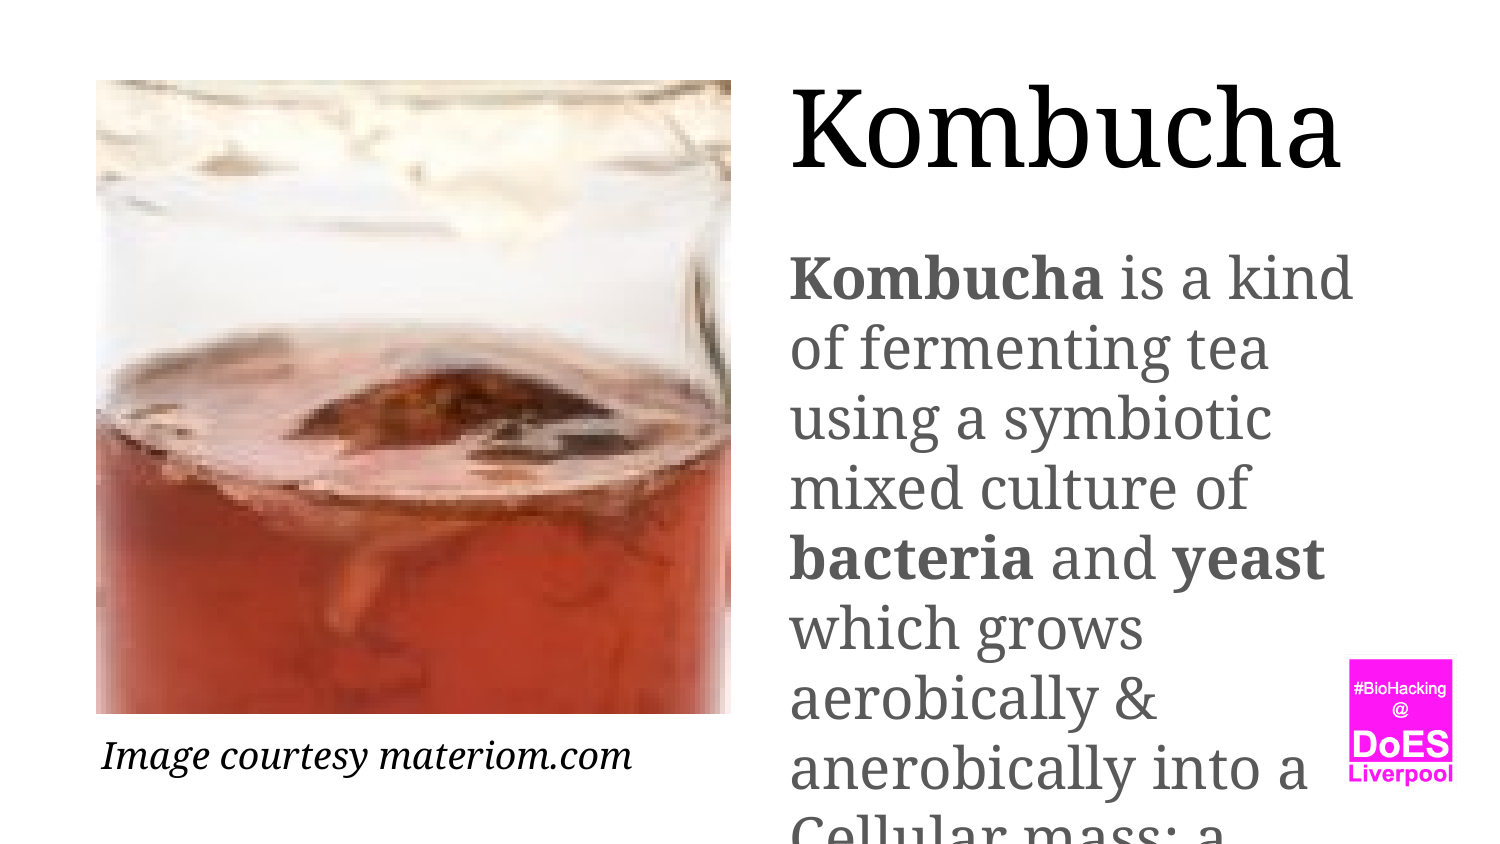

# Kombucha
Kombucha is a kind of fermenting tea using a symbiotic mixed culture of bacteria and yeast which grows aerobically & anerobically into a
Cellular mass; a ‘Scoby’
Image courtesy materiom.com